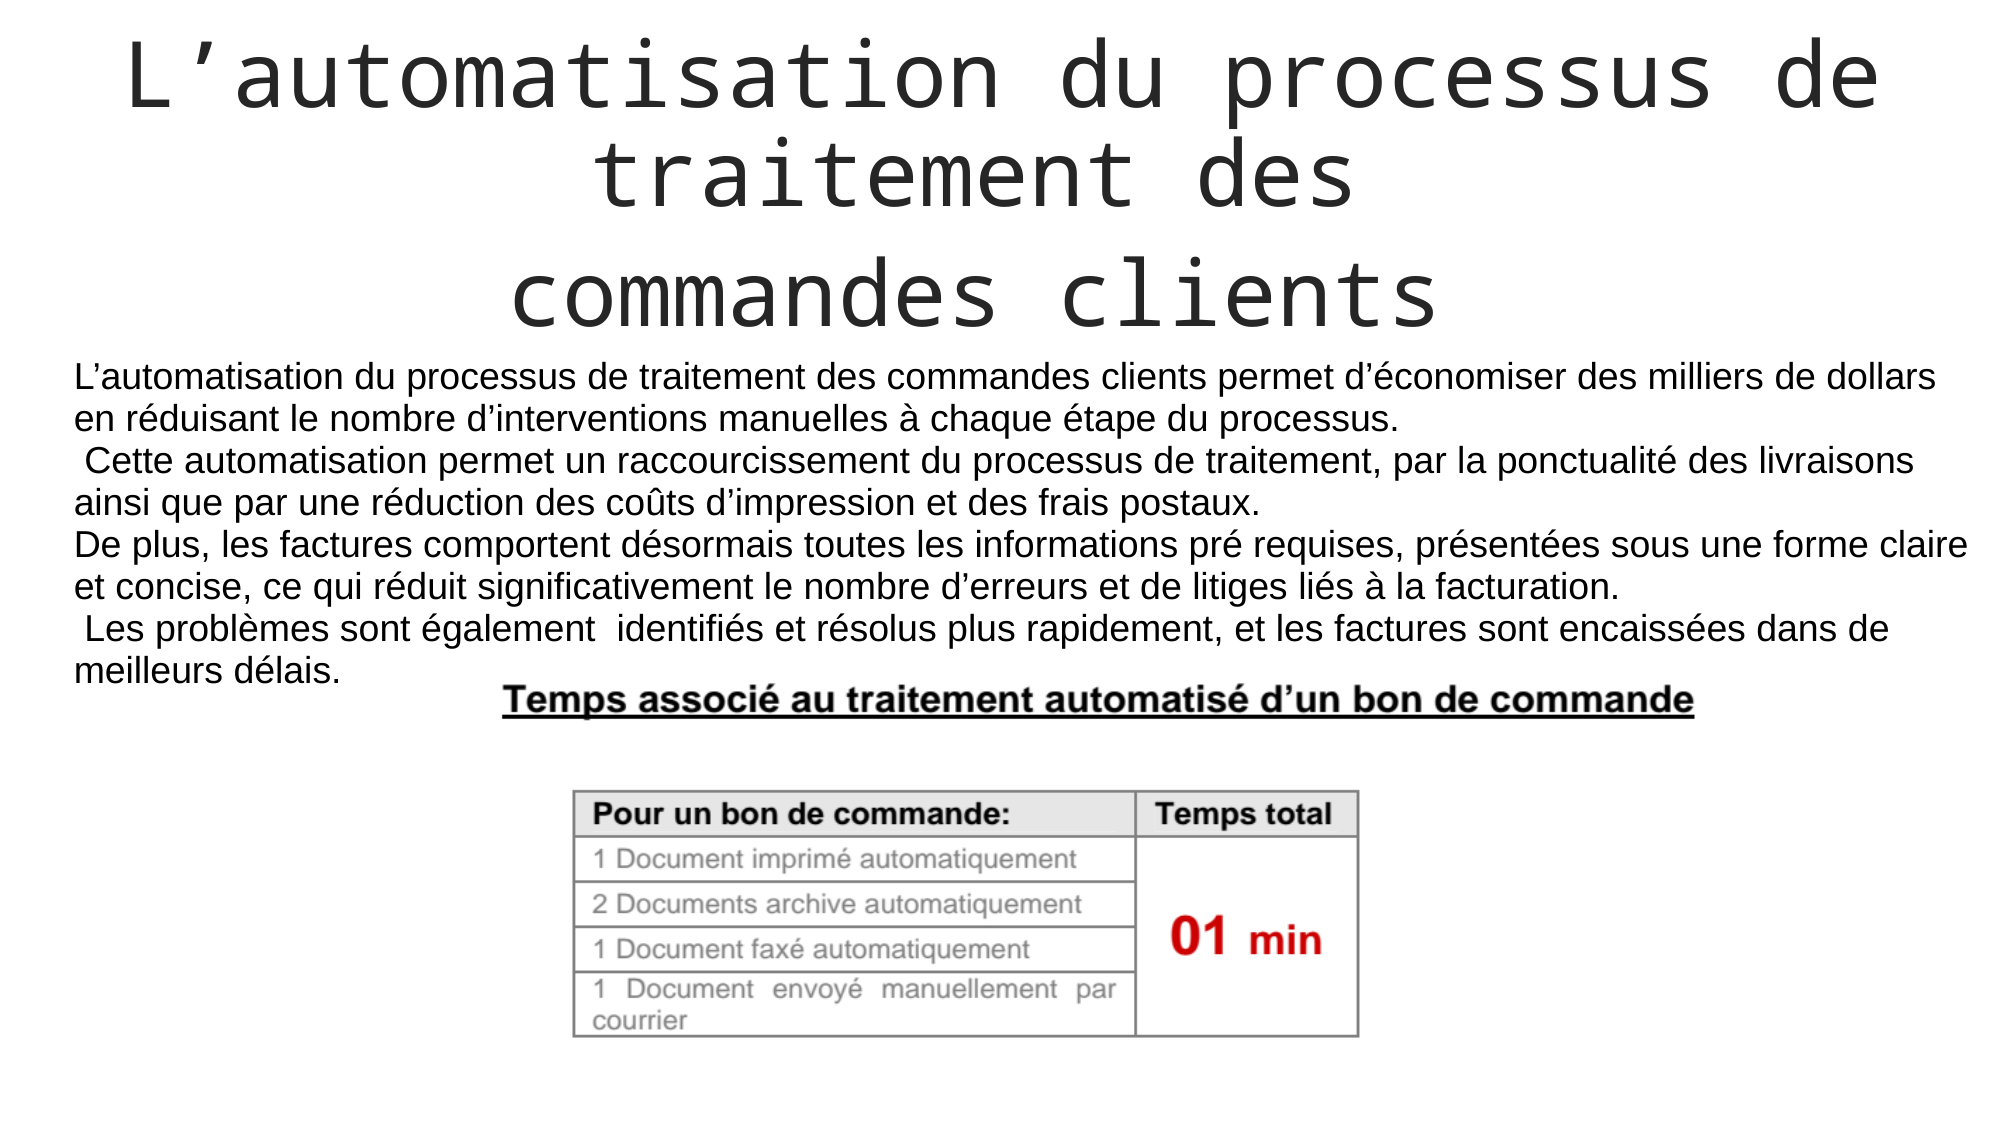

# L’automatisation du processus de traitement des
commandes clients
L’automatisation du processus de traitement des commandes clients permet d’économiser des milliers de dollars en réduisant le nombre d’interventions manuelles à chaque étape du processus.
 Cette automatisation permet un raccourcissement du processus de traitement, par la ponctualité des livraisons ainsi que par une réduction des coûts d’impression et des frais postaux.
De plus, les factures comportent désormais toutes les informations pré requises, présentées sous une forme claire et concise, ce qui réduit significativement le nombre d’erreurs et de litiges liés à la facturation.
 Les problèmes sont également identifiés et résolus plus rapidement, et les factures sont encaissées dans de meilleurs délais.